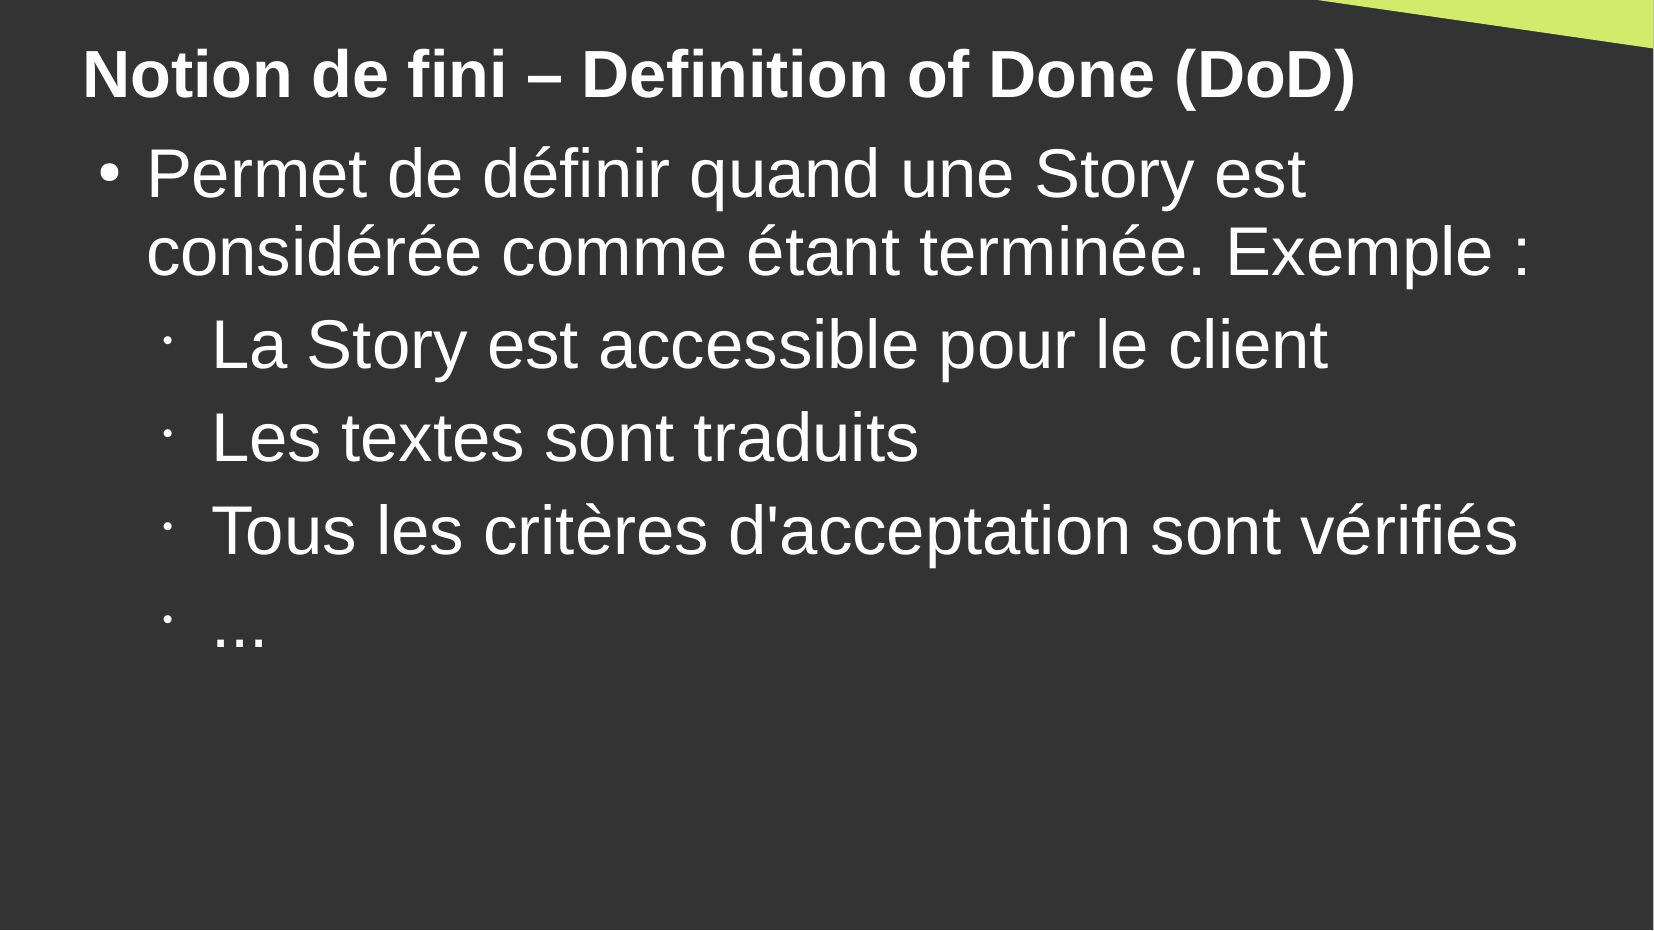

# Notion de fini – Definition of Done (DoD)
Permet de définir quand une Story est considérée comme étant terminée. Exemple :
La Story est accessible pour le client
Les textes sont traduits
Tous les critères d'acceptation sont vérifiés
...